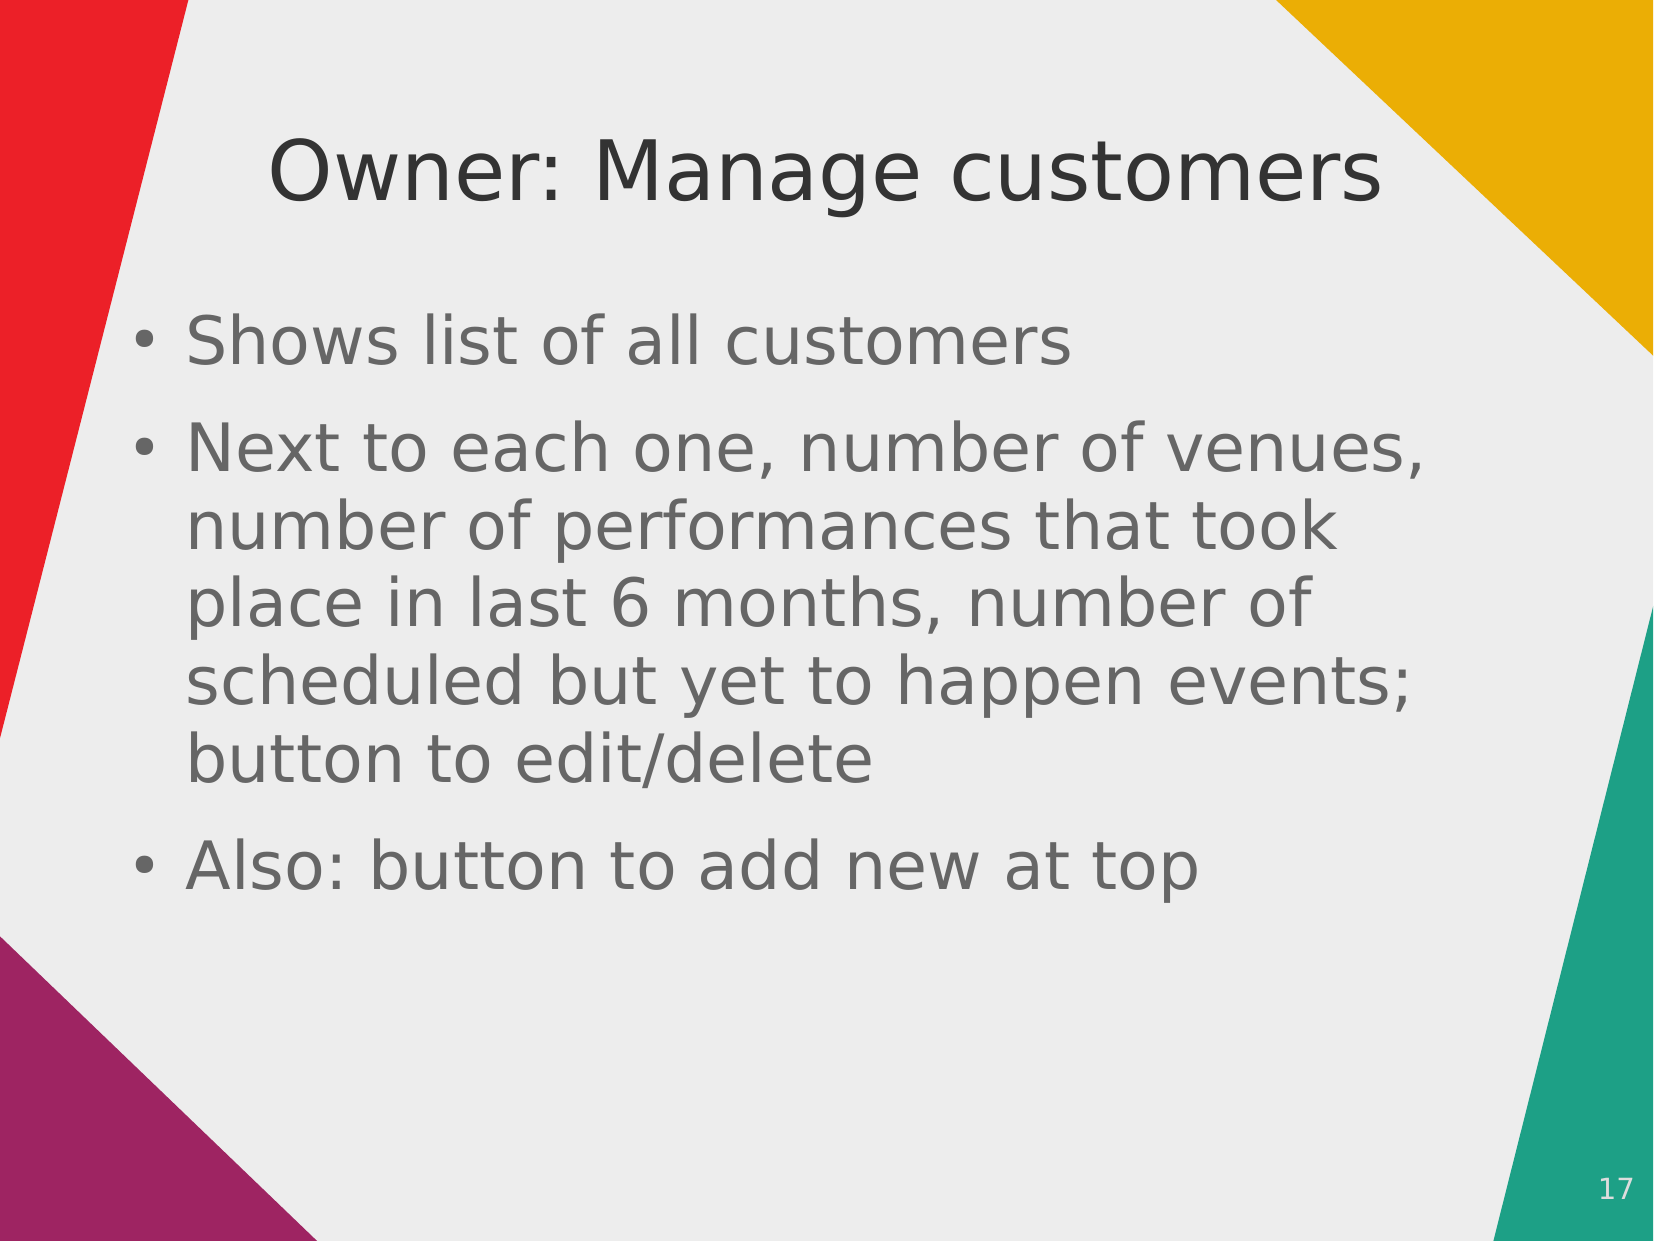

# Owner: Manage customers
Shows list of all customers
Next to each one, number of venues, number of performances that took place in last 6 months, number of scheduled but yet to happen events; button to edit/delete
Also: button to add new at top
17